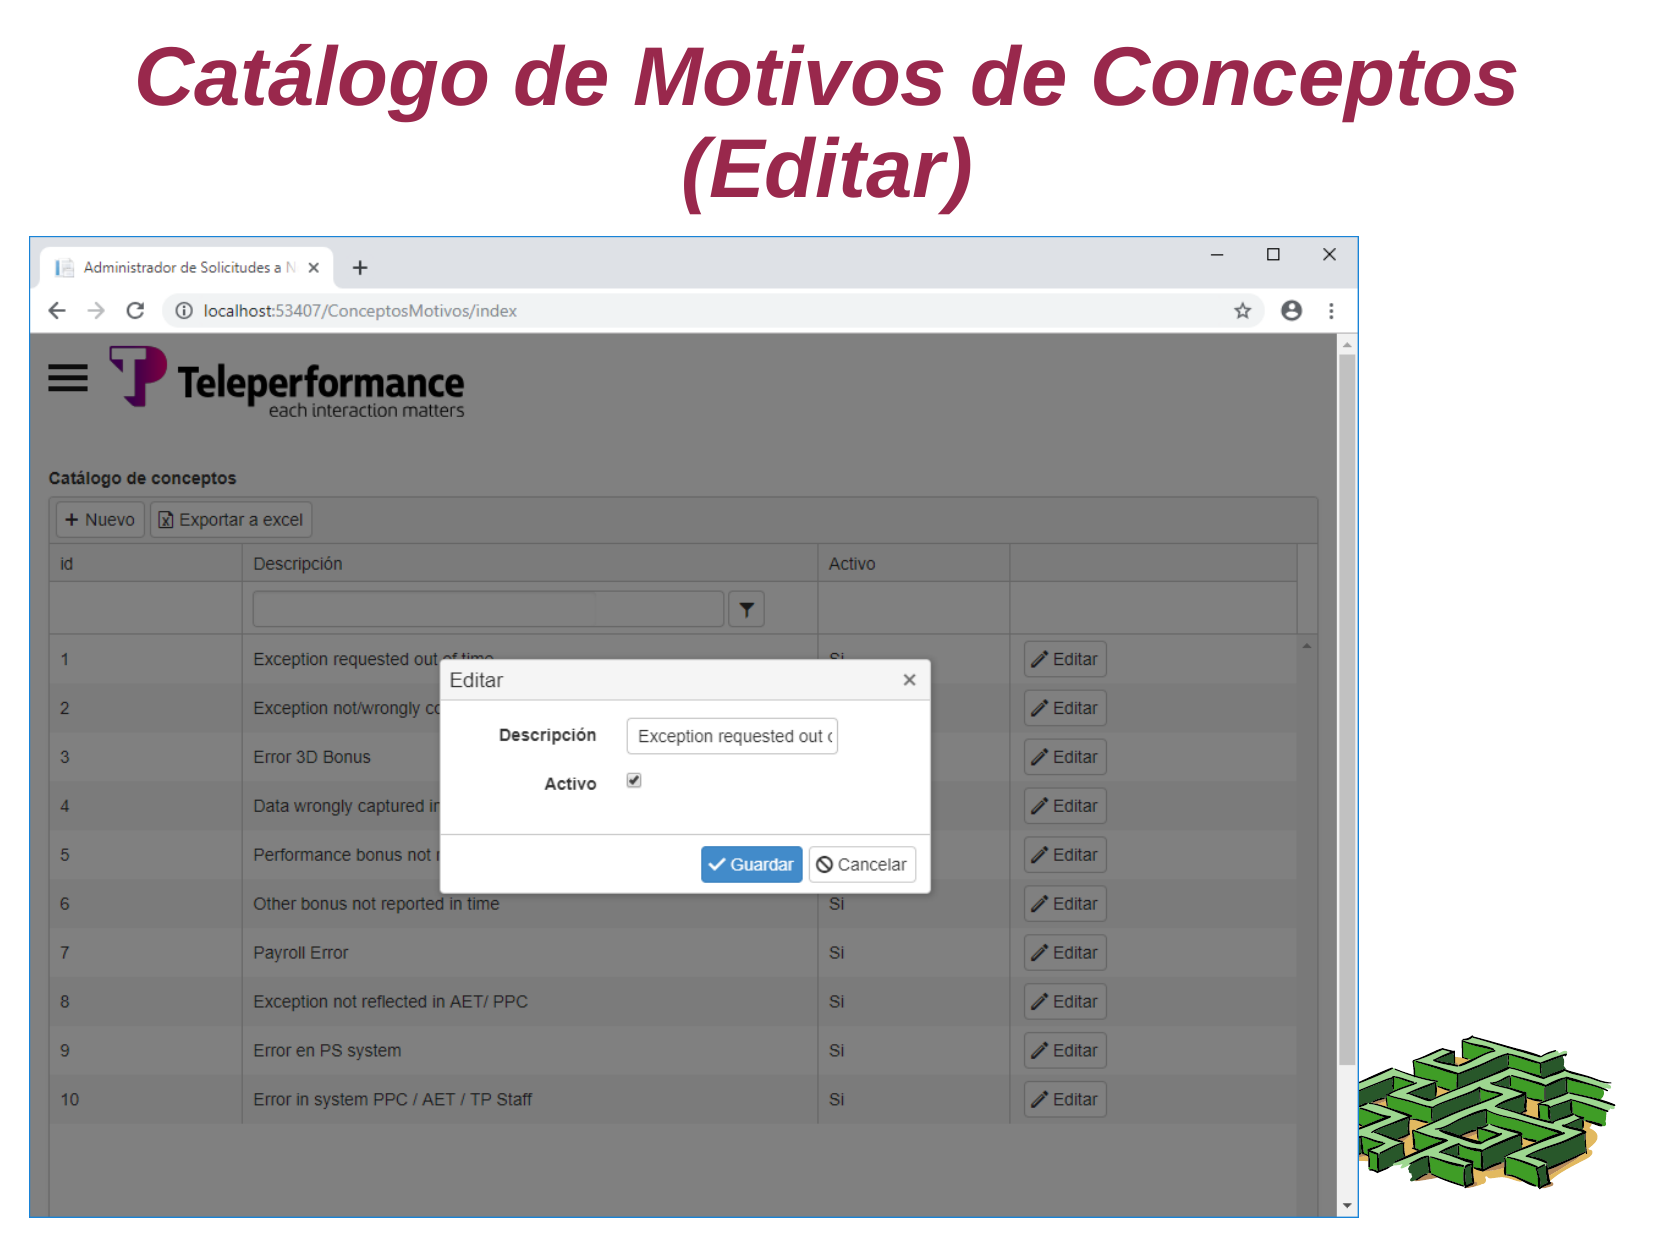

# Catálogo de Motivos de Conceptos (Editar)